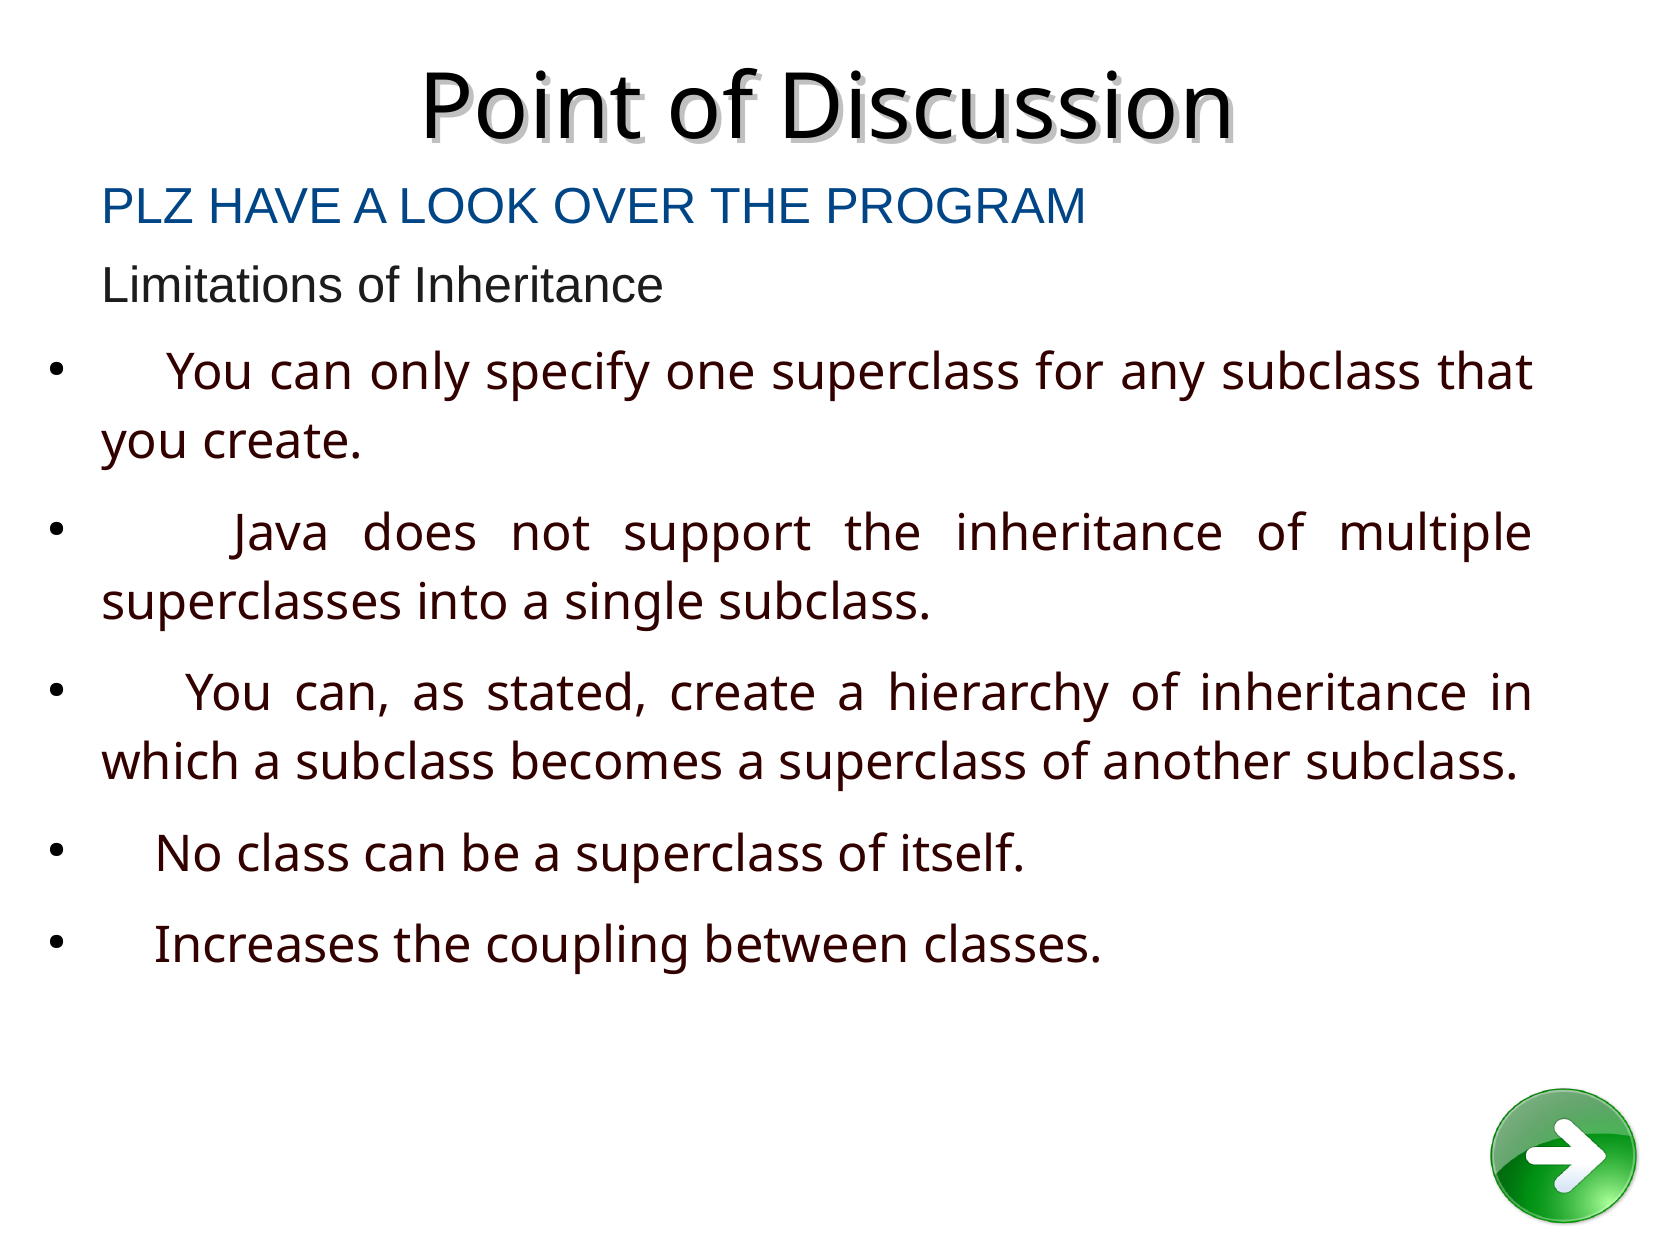

# Point of Discussion
PLZ HAVE A LOOK OVER THE PROGRAM
Limitations of Inheritance
 You can only specify one superclass for any subclass that you create.
 Java does not support the inheritance of multiple superclasses into a single subclass.
 You can, as stated, create a hierarchy of inheritance in which a subclass becomes a superclass of another subclass.
 No class can be a superclass of itself.
 Increases the coupling between classes.